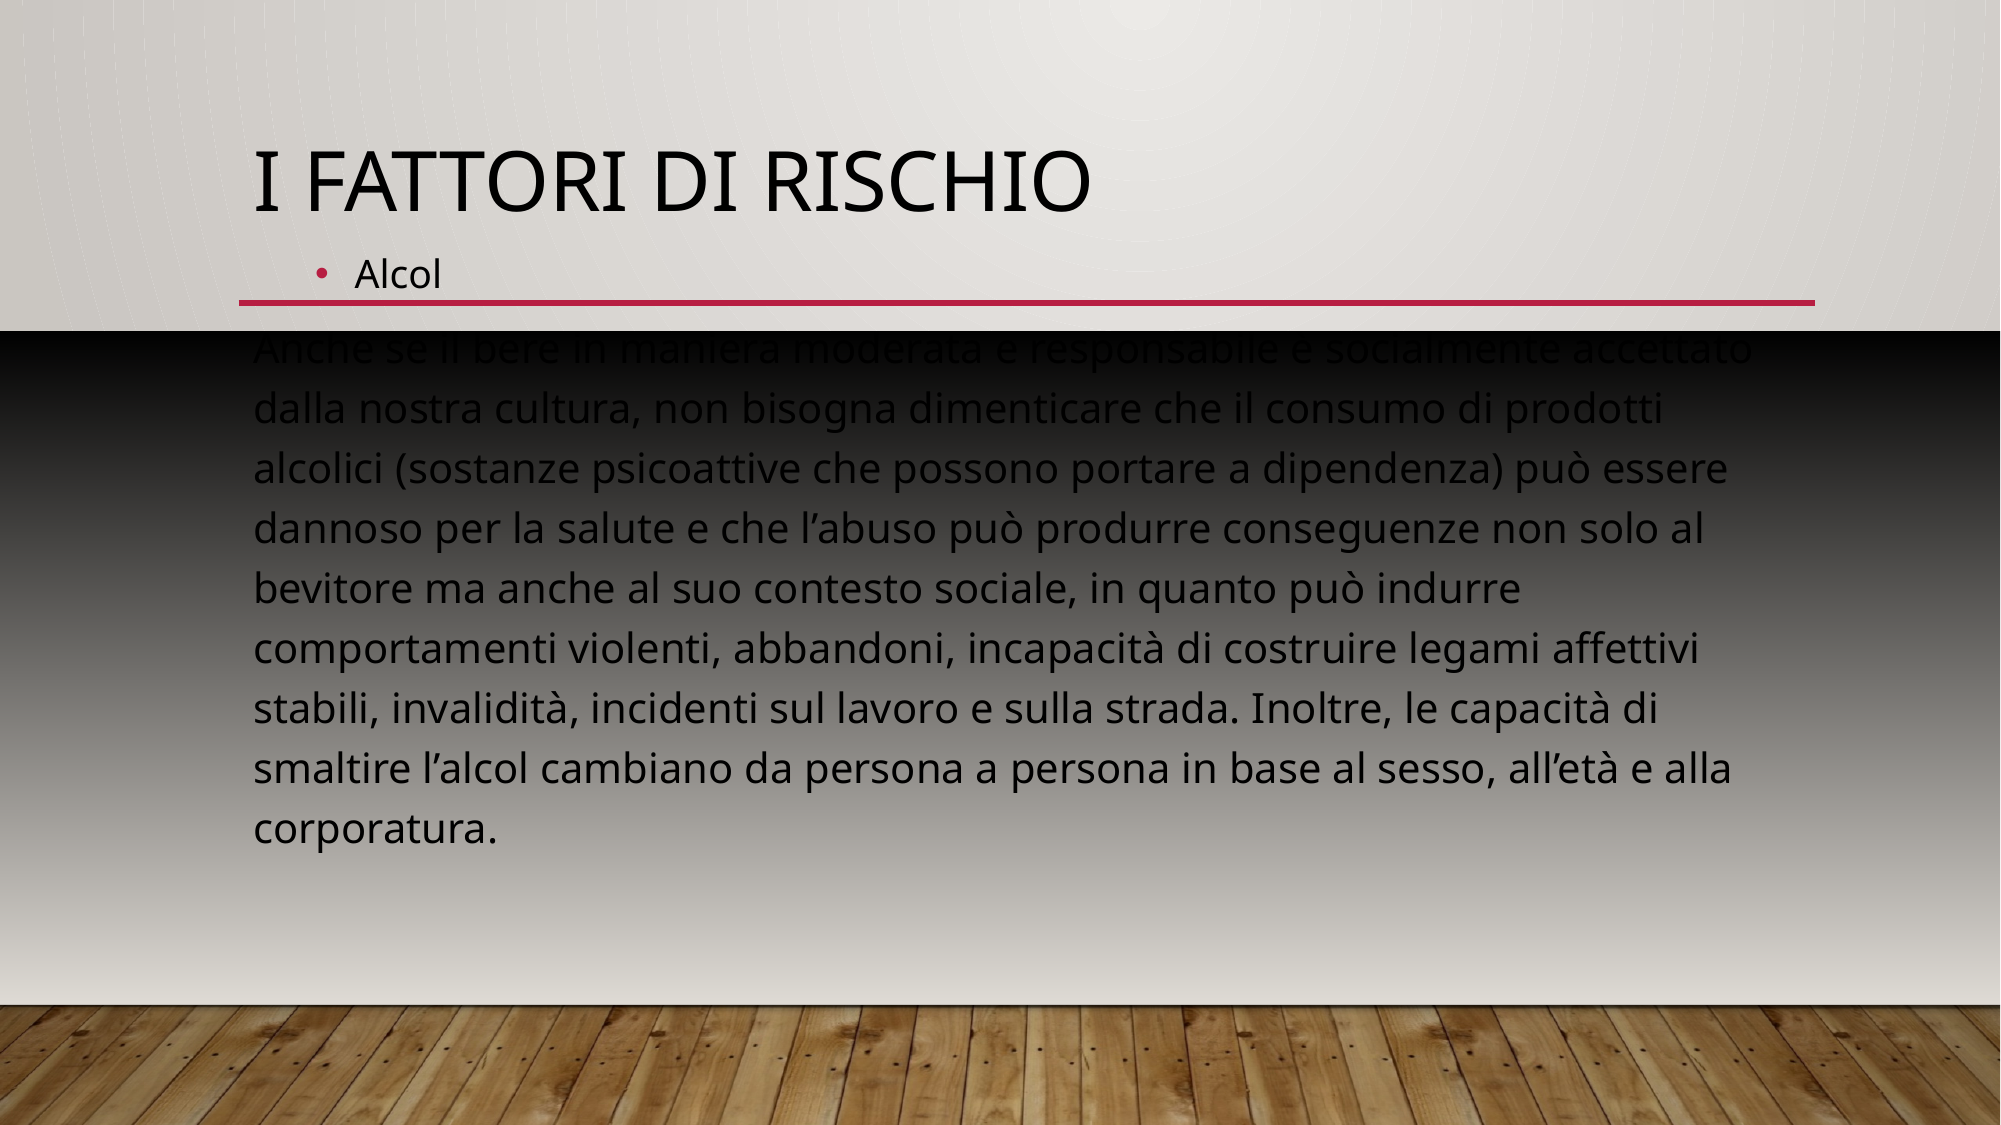

# I fattori di rischio
Alcol
Anche se il bere in maniera moderata e responsabile è socialmente accettato dalla nostra cultura, non bisogna dimenticare che il consumo di prodotti alcolici (sostanze psicoattive che possono portare a dipendenza) può essere dannoso per la salute e che l’abuso può produrre conseguenze non solo al bevitore ma anche al suo contesto sociale, in quanto può indurre comportamenti violenti, abbandoni, incapacità di costruire legami affettivi stabili, invalidità, incidenti sul lavoro e sulla strada. Inoltre, le capacità di smaltire l’alcol cambiano da persona a persona in base al sesso, all’età e alla corporatura.